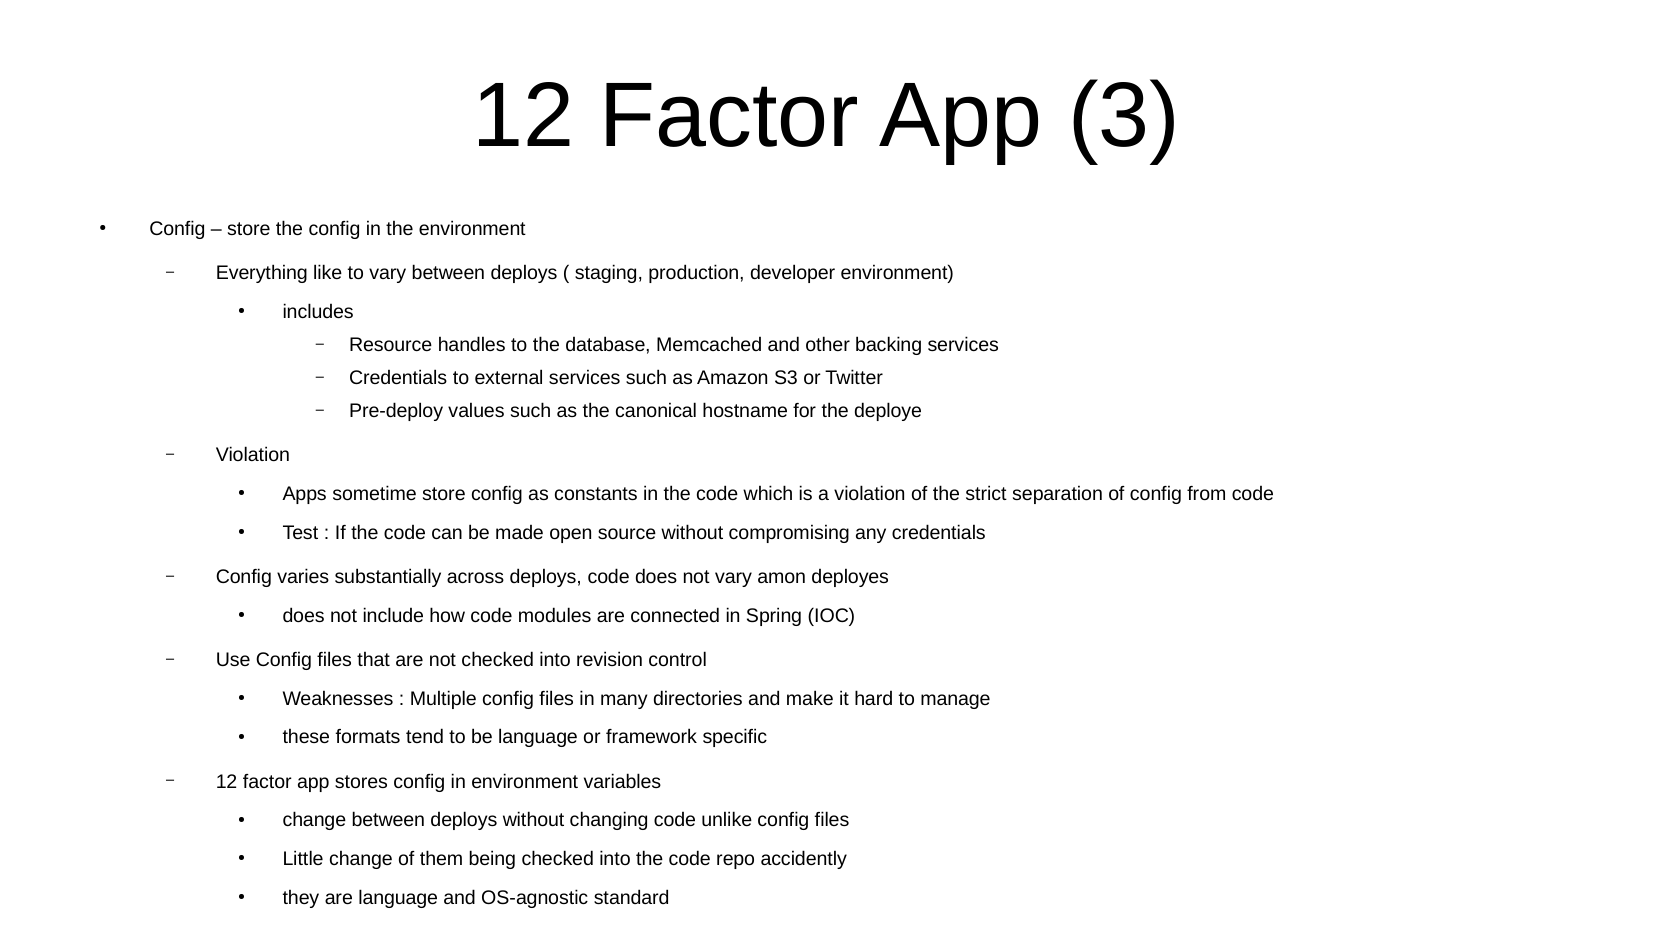

# 12 Factor App (3)
Config – store the config in the environment
Everything like to vary between deploys ( staging, production, developer environment)
includes
Resource handles to the database, Memcached and other backing services
Credentials to external services such as Amazon S3 or Twitter
Pre-deploy values such as the canonical hostname for the deploye
Violation
Apps sometime store config as constants in the code which is a violation of the strict separation of config from code
Test : If the code can be made open source without compromising any credentials
Config varies substantially across deploys, code does not vary amon deployes
does not include how code modules are connected in Spring (IOC)
Use Config files that are not checked into revision control
Weaknesses : Multiple config files in many directories and make it hard to manage
these formats tend to be language or framework specific
12 factor app stores config in environment variables
change between deploys without changing code unlike config files
Little change of them being checked into the code repo accidently
they are language and OS-agnostic standard